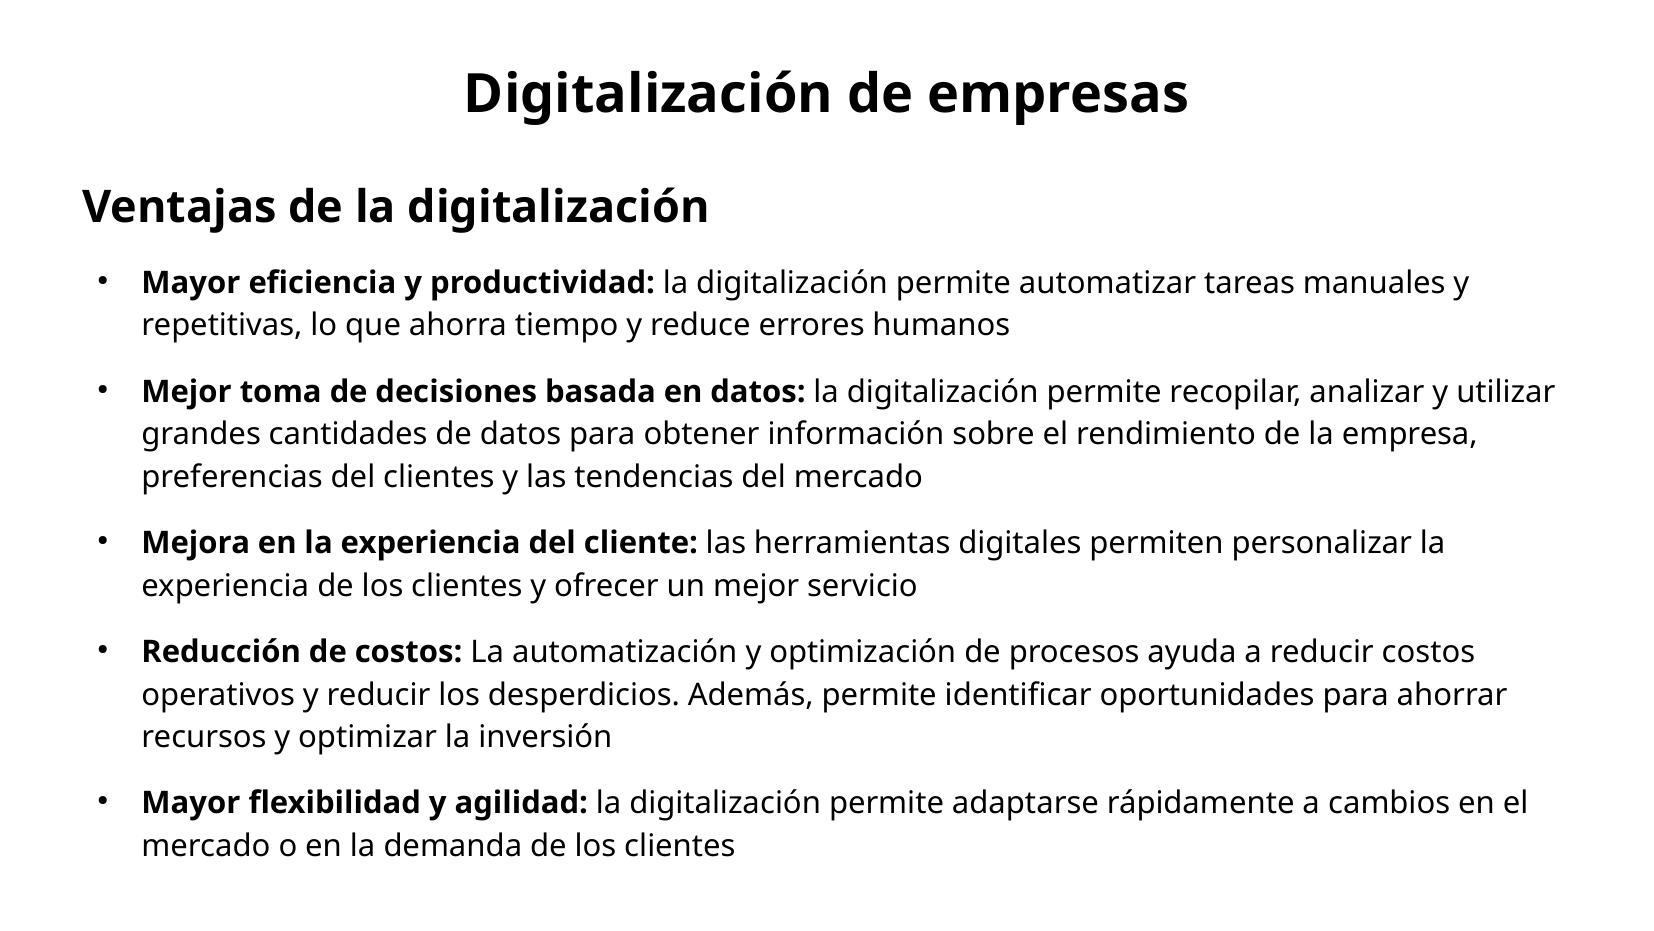

# Digitalización de empresas
Ventajas de la digitalización
Mayor eficiencia y productividad: la digitalización permite automatizar tareas manuales y repetitivas, lo que ahorra tiempo y reduce errores humanos
Mejor toma de decisiones basada en datos: la digitalización permite recopilar, analizar y utilizar grandes cantidades de datos para obtener información sobre el rendimiento de la empresa, preferencias del clientes y las tendencias del mercado
Mejora en la experiencia del cliente: las herramientas digitales permiten personalizar la experiencia de los clientes y ofrecer un mejor servicio
Reducción de costos: La automatización y optimización de procesos ayuda a reducir costos operativos y reducir los desperdicios. Además, permite identificar oportunidades para ahorrar recursos y optimizar la inversión
Mayor flexibilidad y agilidad: la digitalización permite adaptarse rápidamente a cambios en el mercado o en la demanda de los clientes